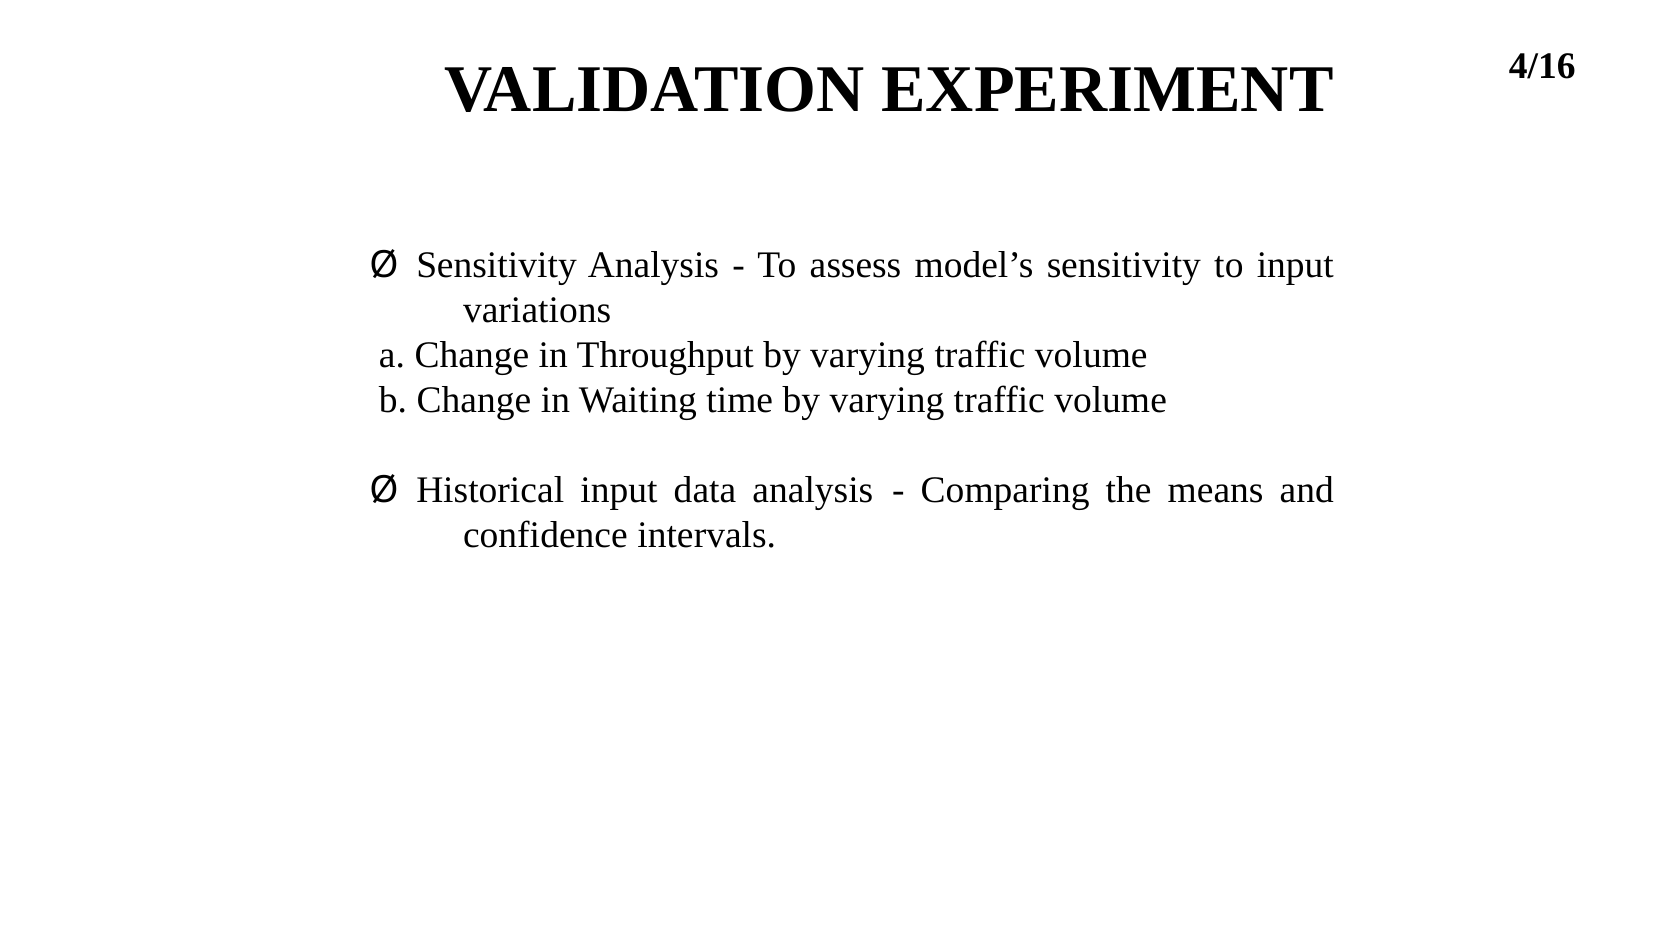

4/16
VALIDATION EXPERIMENT
Sensitivity Analysis - To assess model’s sensitivity to input variations
 a. Change in Throughput by varying traffic volume
 b. Change in Waiting time by varying traffic volume
Historical input data analysis  - Comparing the means and confidence intervals.